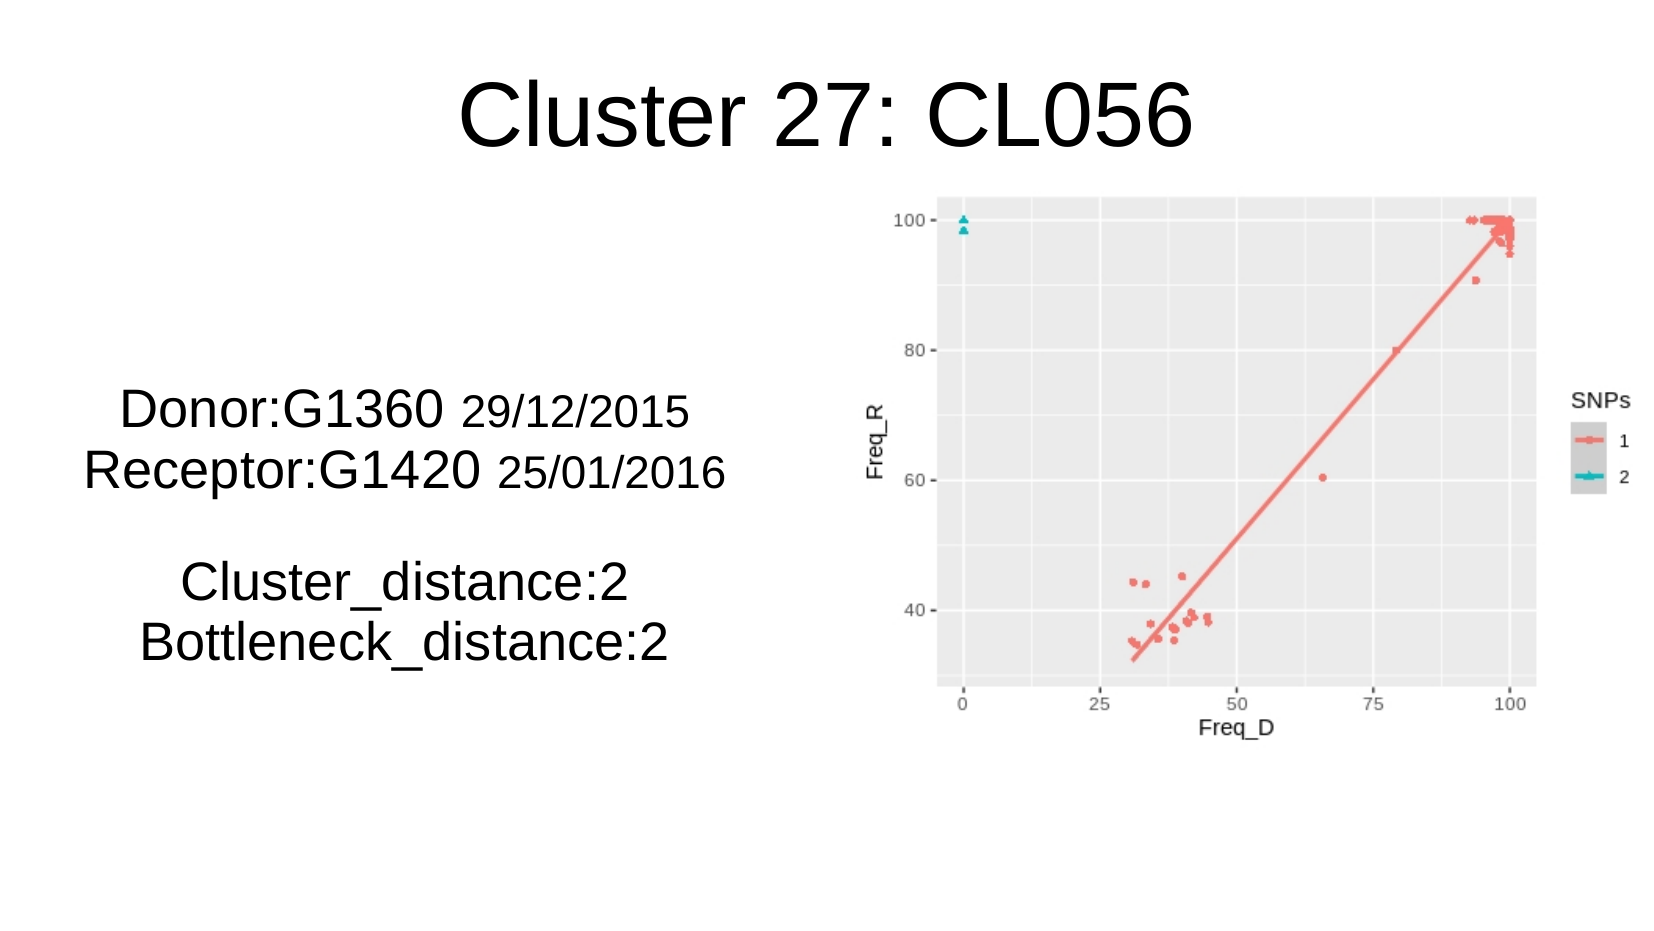

# Cluster 27: CL056
Donor:G1360 29/12/2015
Receptor:G1420 25/01/2016
Cluster_distance:2
Bottleneck_distance:2